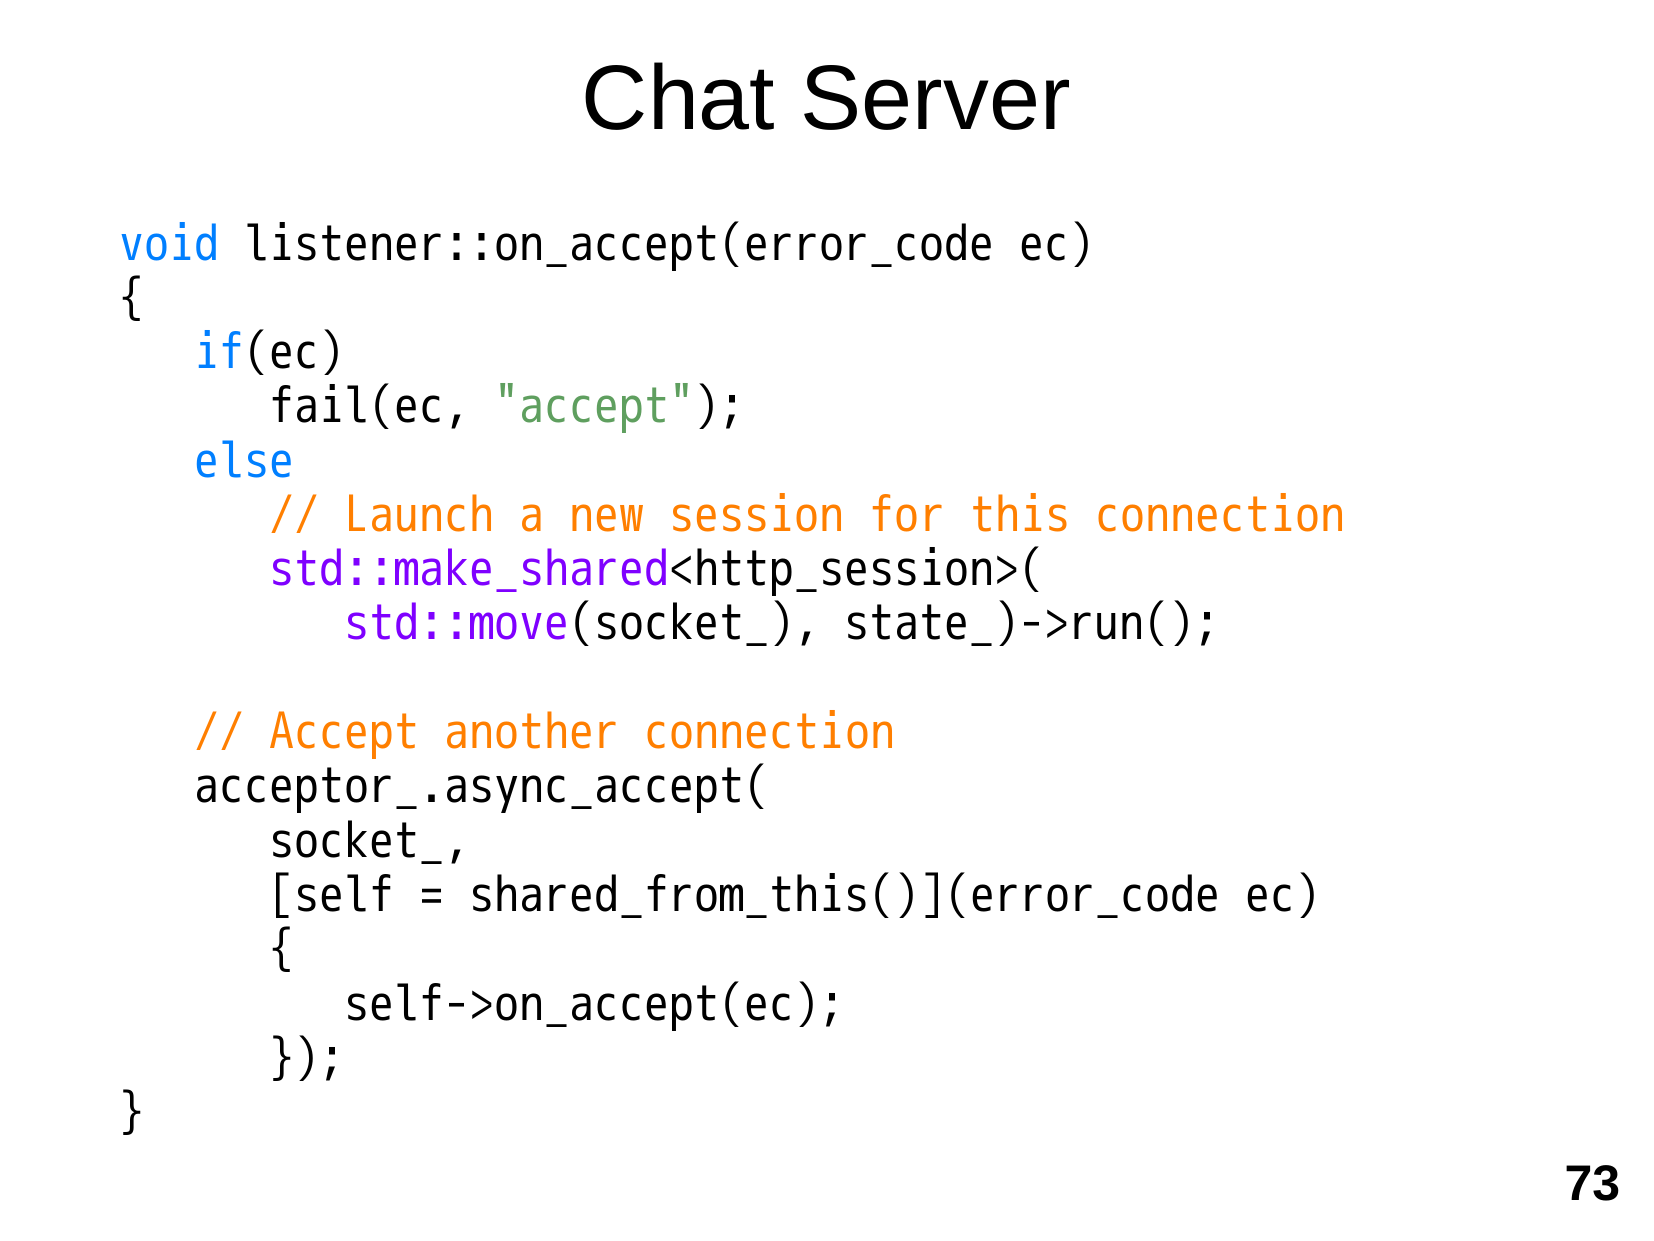

# Chat Server
void listener::on_accept(error_code ec)
{
	if(ec)
		fail(ec, "accept");
	else
		// Launch a new session for this connection
		std::make_shared<http_session>(
			std::move(socket_), state_)->run();
	// Accept another connection
	acceptor_.async_accept(
		socket_,
		[self = shared_from_this()](error_code ec)
		{
			self->on_accept(ec);
		});
}
73